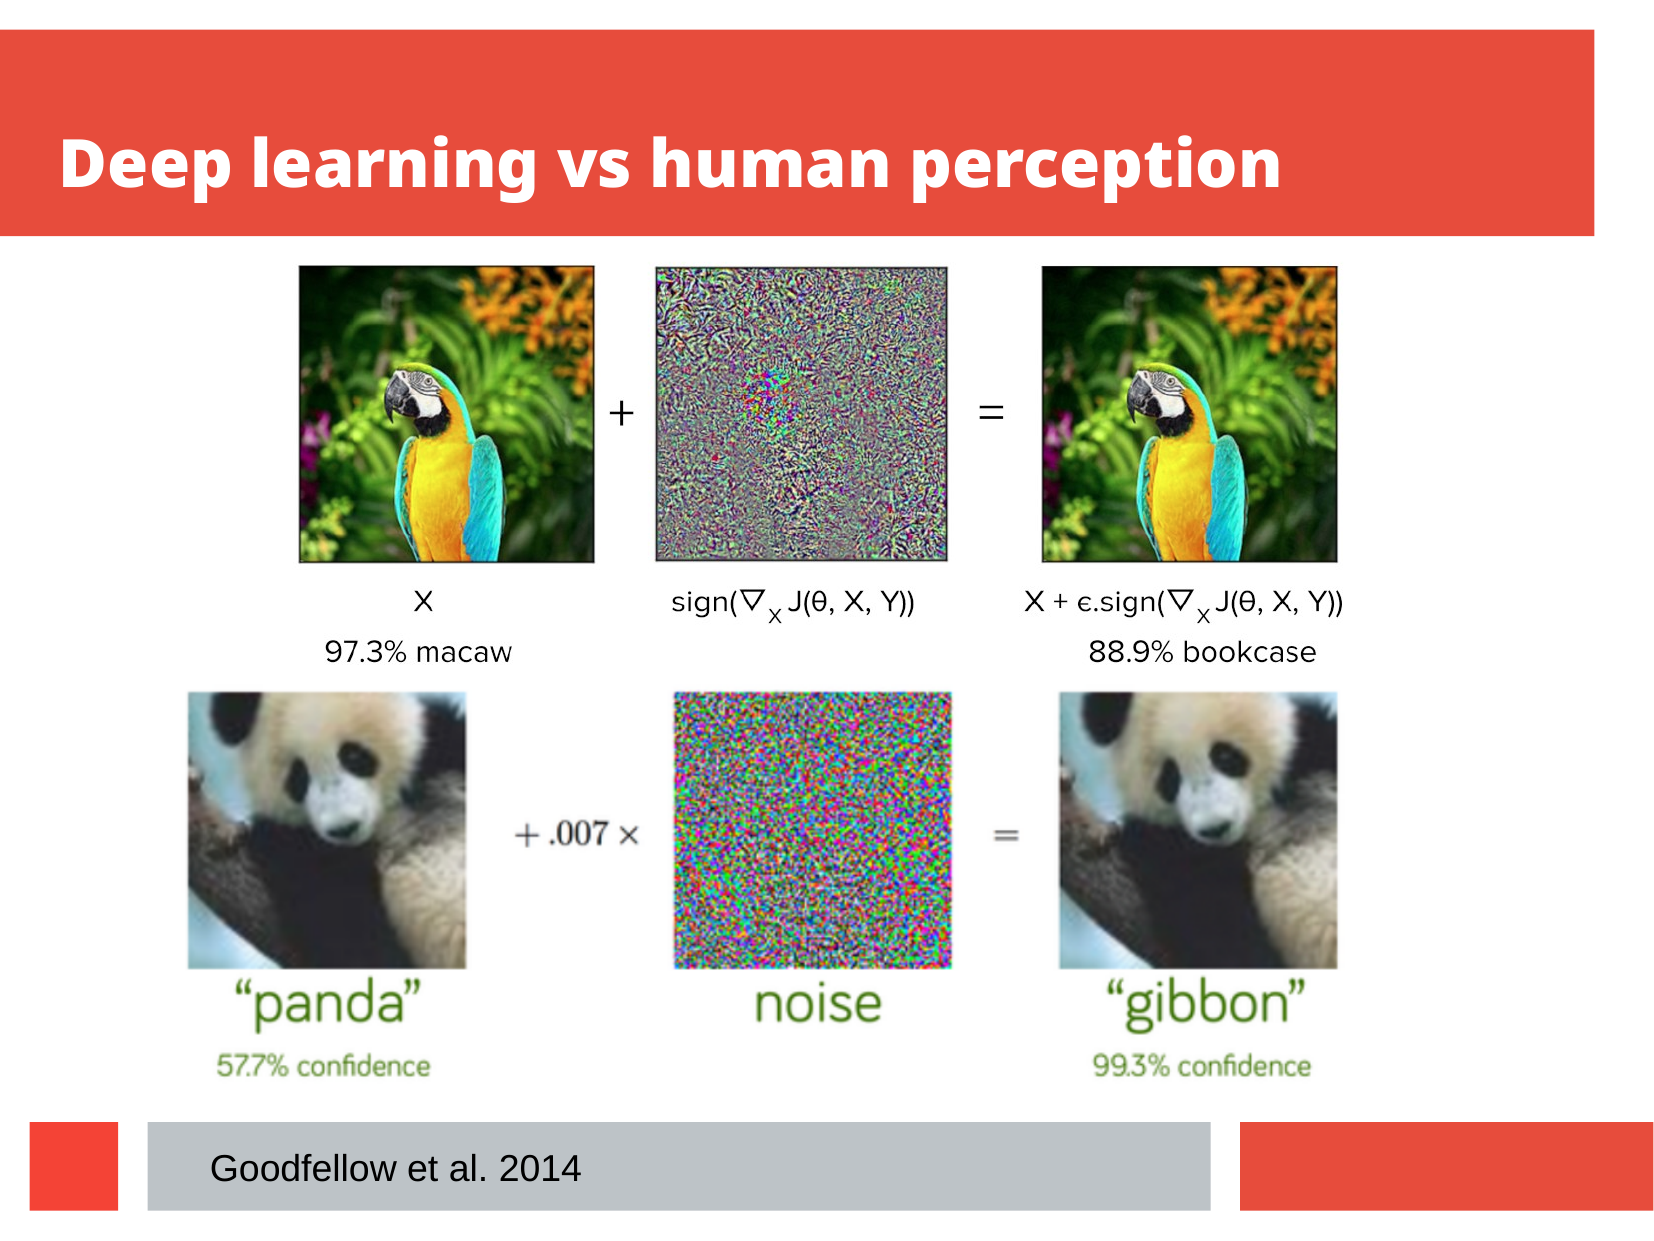

# Deep learning vs human perception
Goodfellow et al. 2014